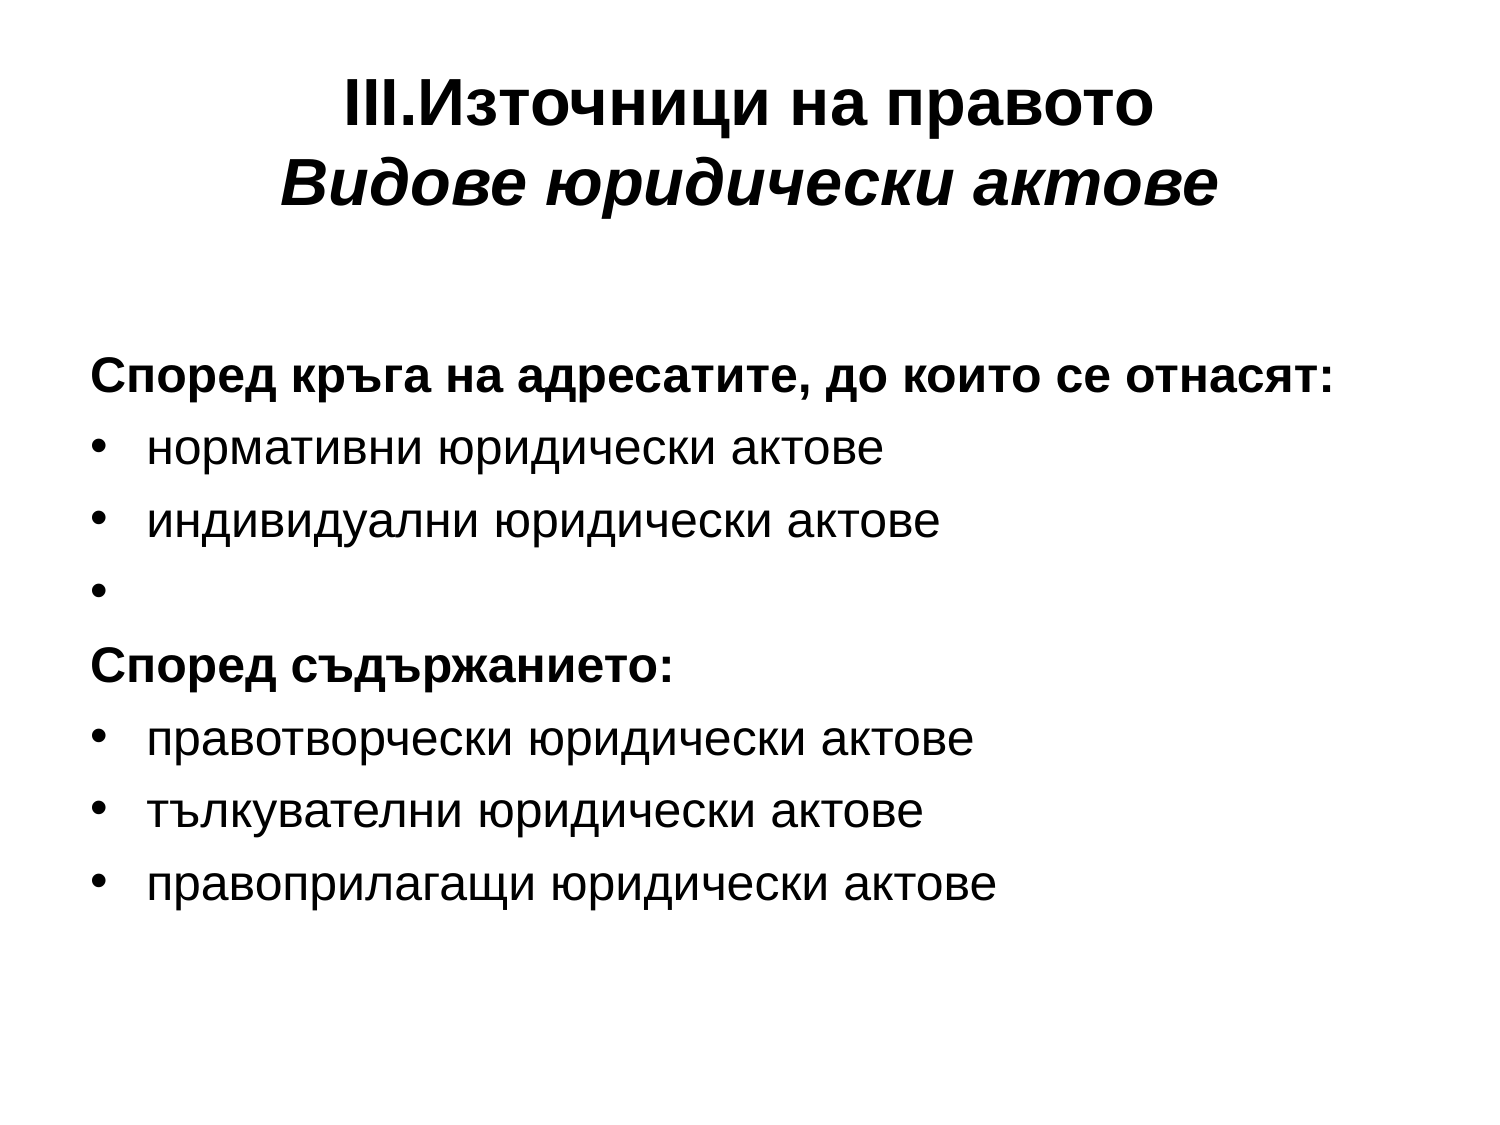

# ІІІ.Източници на правото Видове юридически актове
Според кръга на адресатите, до които се отнасят:
нормативни юридически актове
индивидуални юридически актове
Според съдържанието:
правотворчески юридически актове
тълкувателни юридически актове
правоприлагащи юридически актове